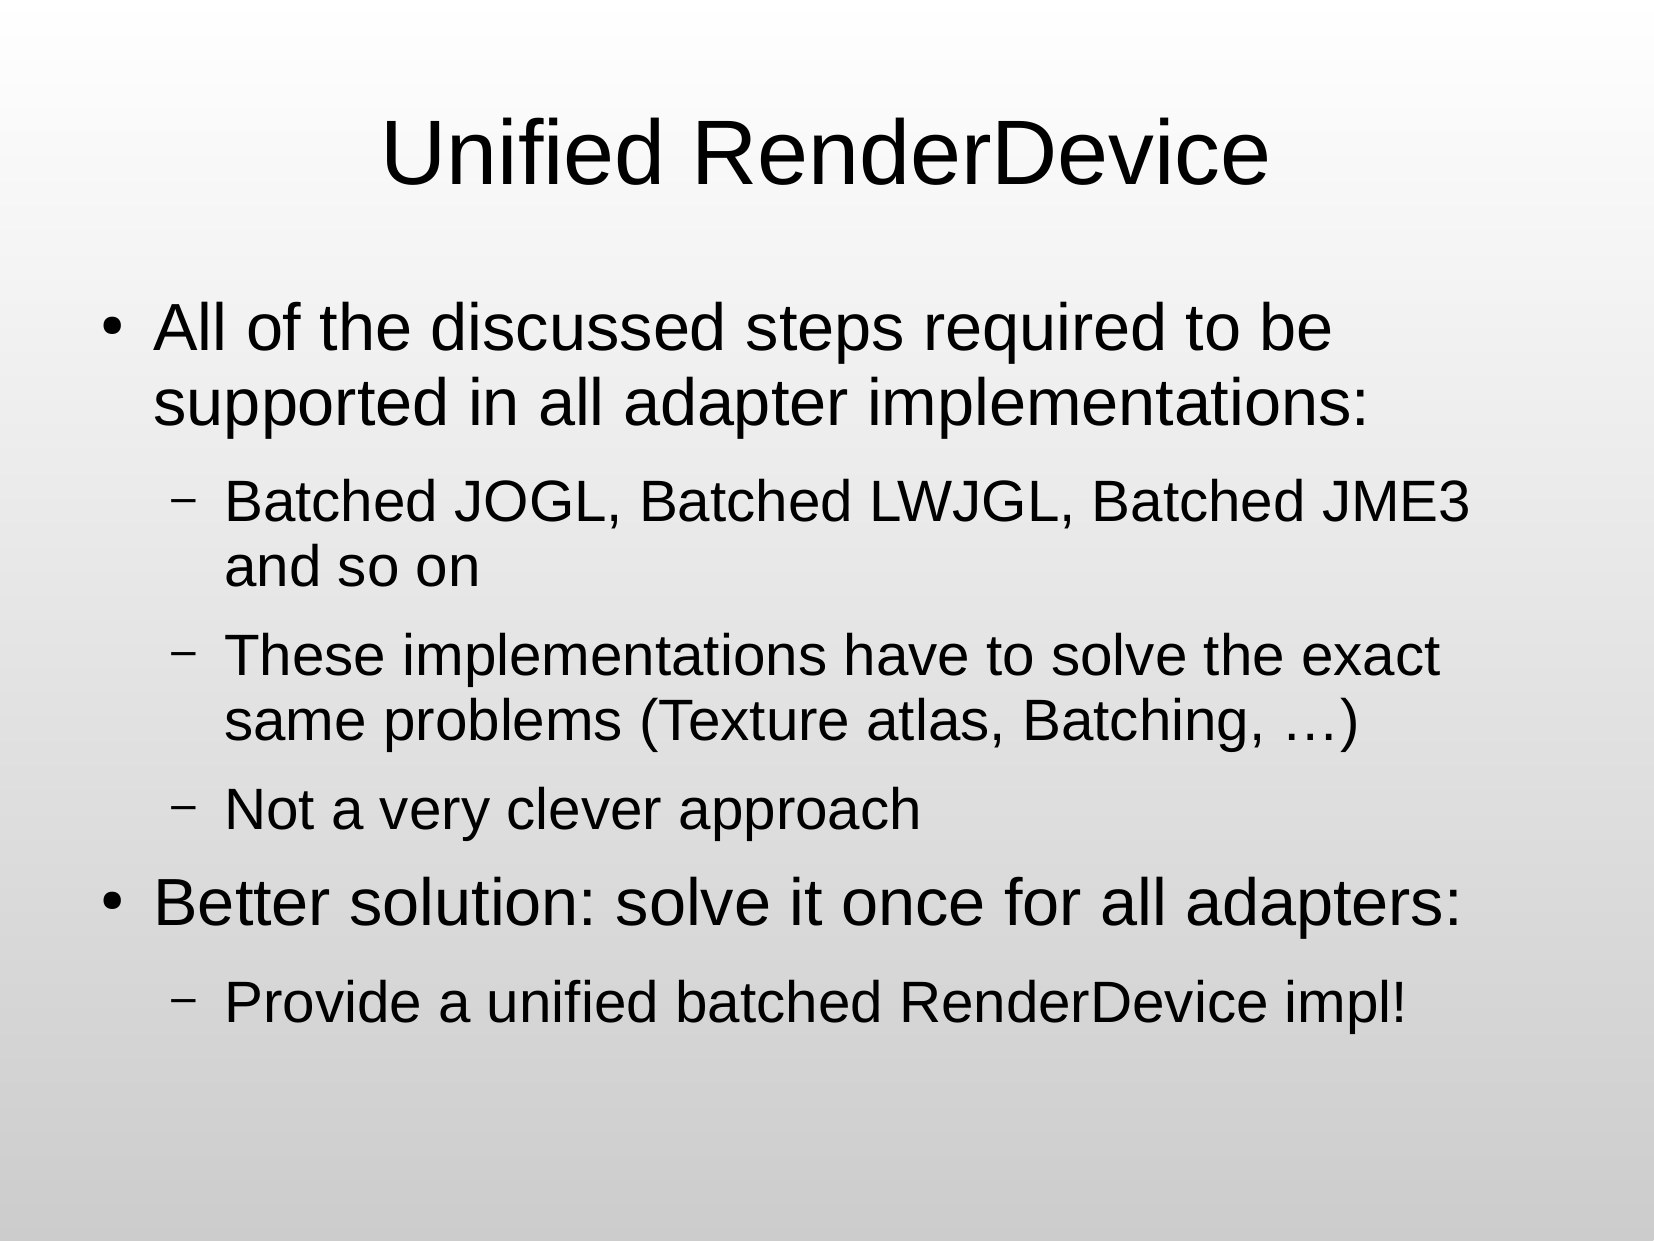

# Unified RenderDevice
All of the discussed steps required to be supported in all adapter implementations:
Batched JOGL, Batched LWJGL, Batched JME3 and so on
These implementations have to solve the exact same problems (Texture atlas, Batching, …)
Not a very clever approach
Better solution: solve it once for all adapters:
Provide a unified batched RenderDevice impl!